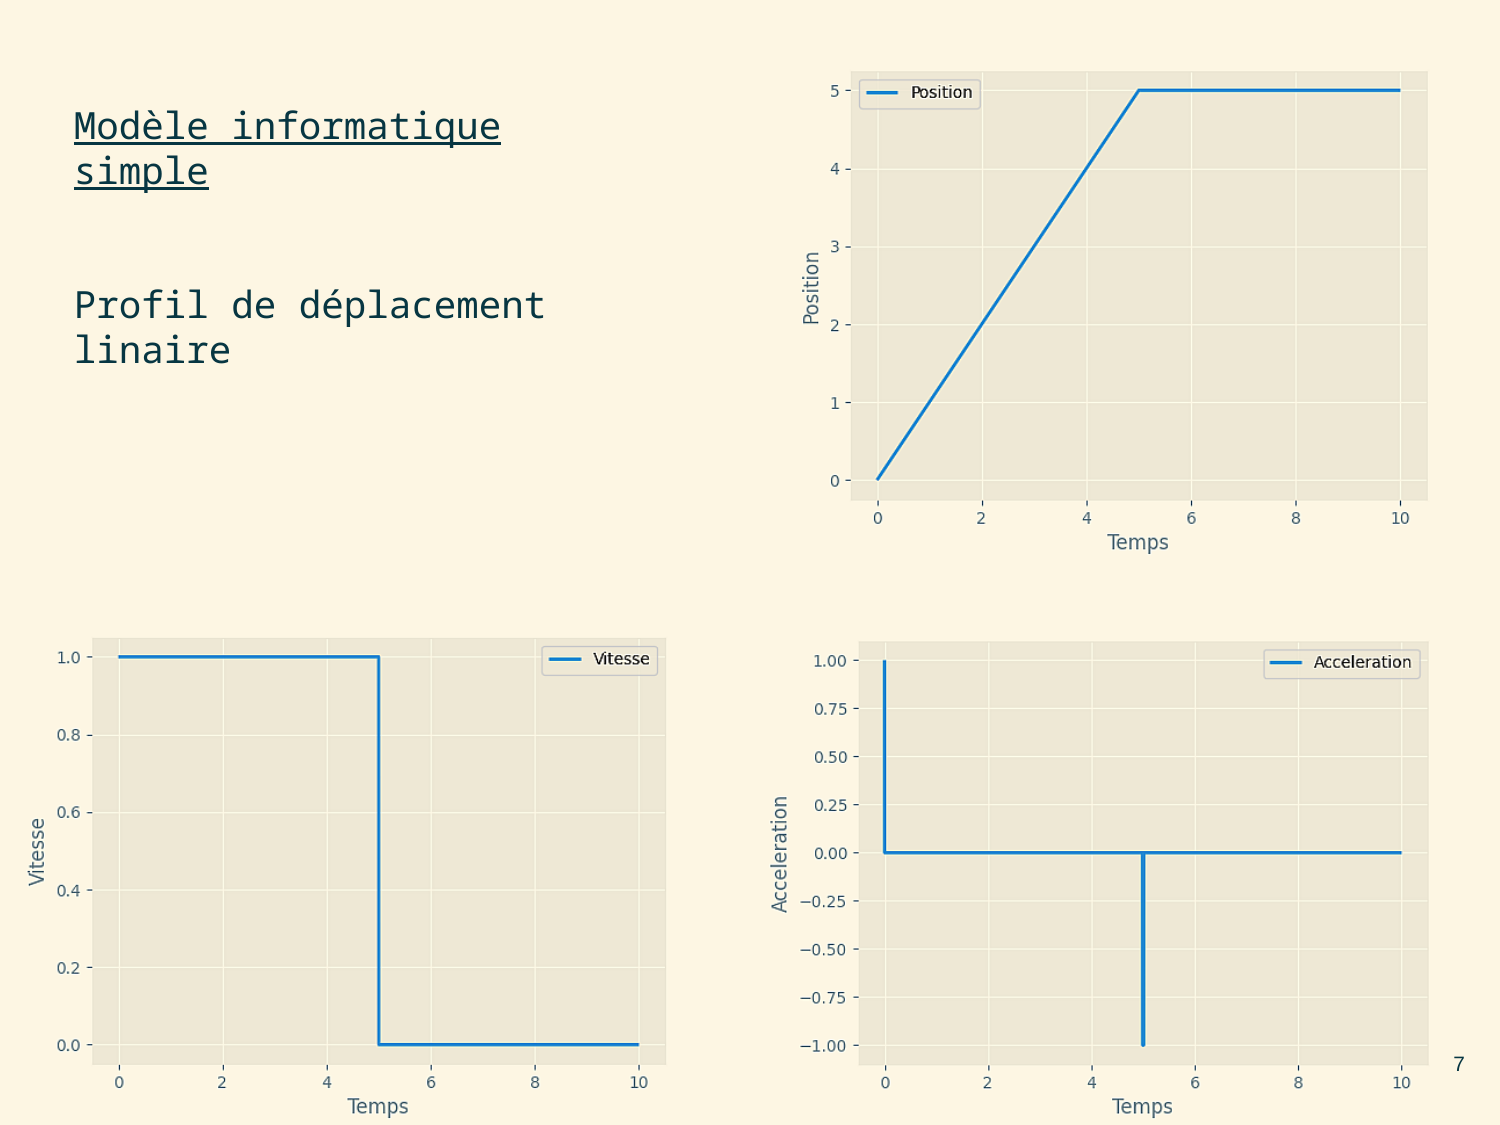

Modèle informatique simple
Profil de déplacement linaire
7